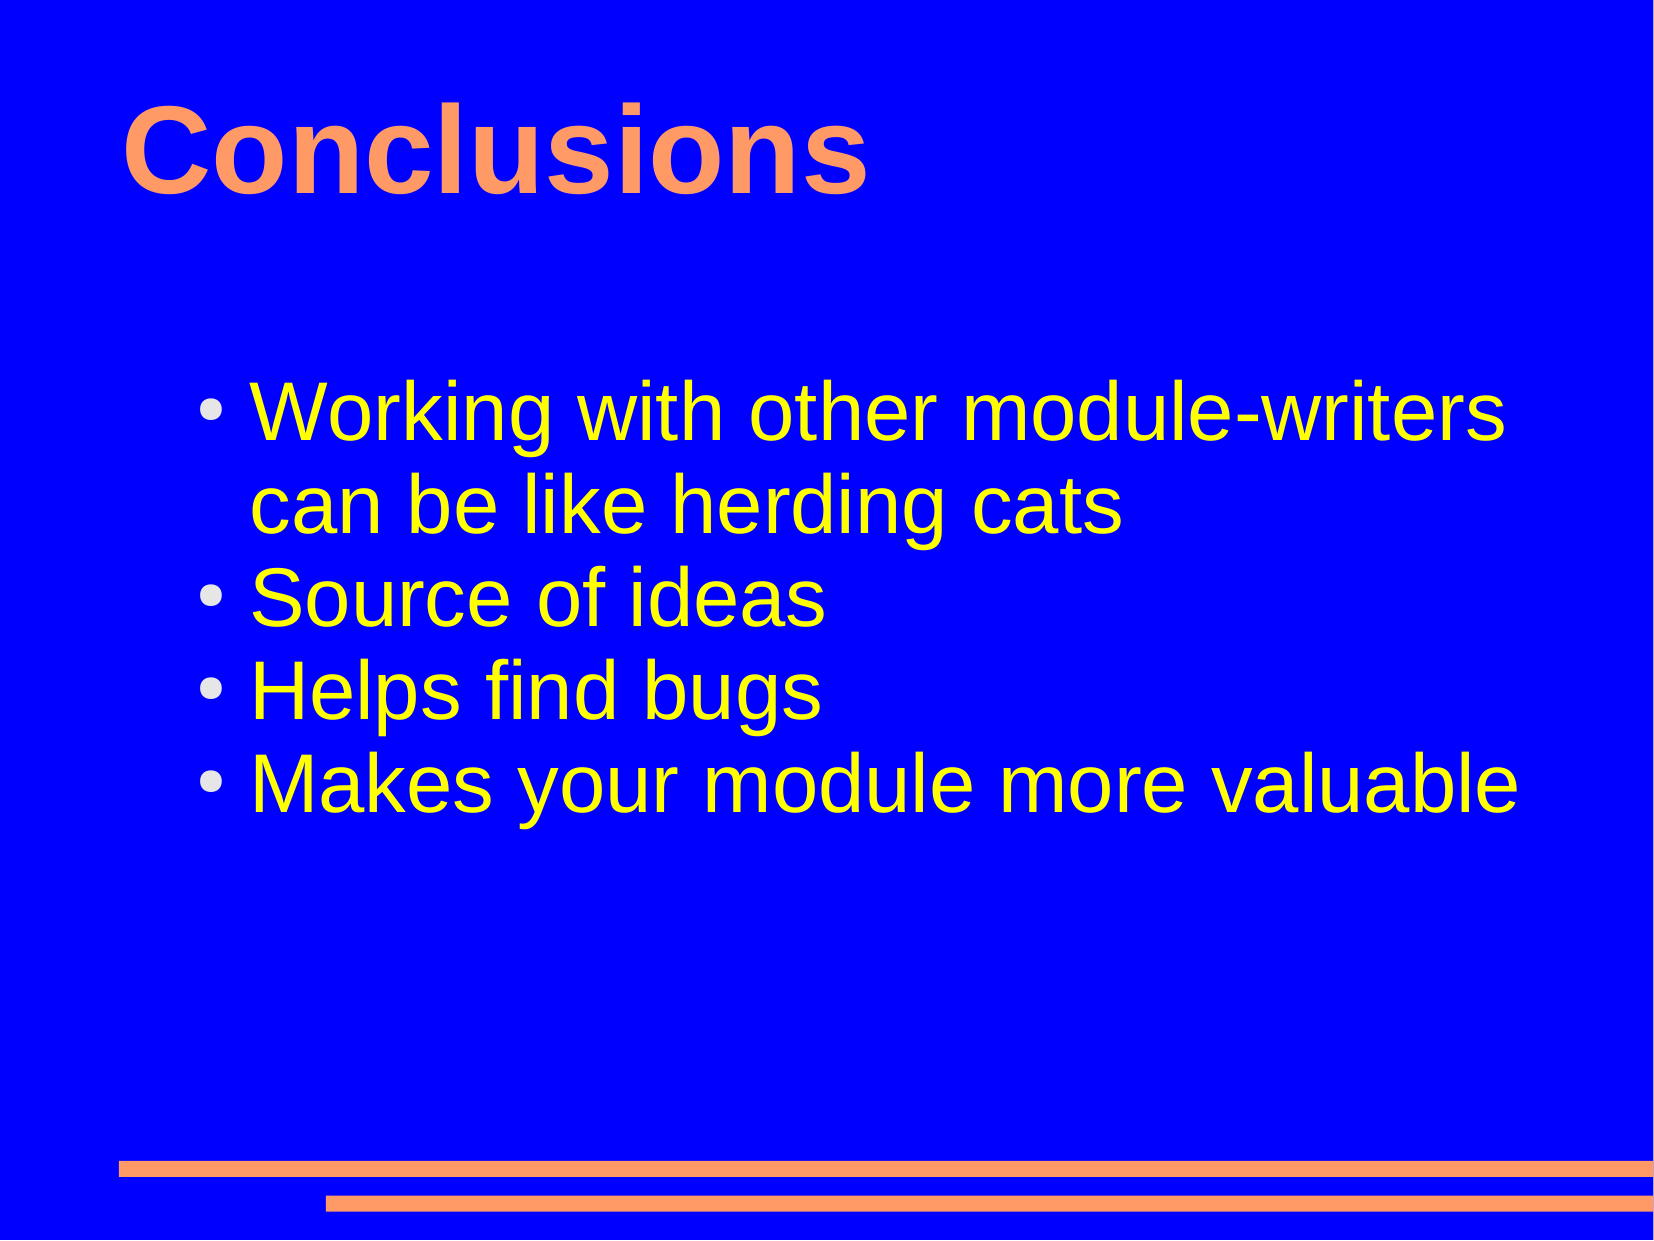

# Conclusions
Working with other module-writers can be like herding cats
Source of ideas
Helps find bugs
Makes your module more valuable